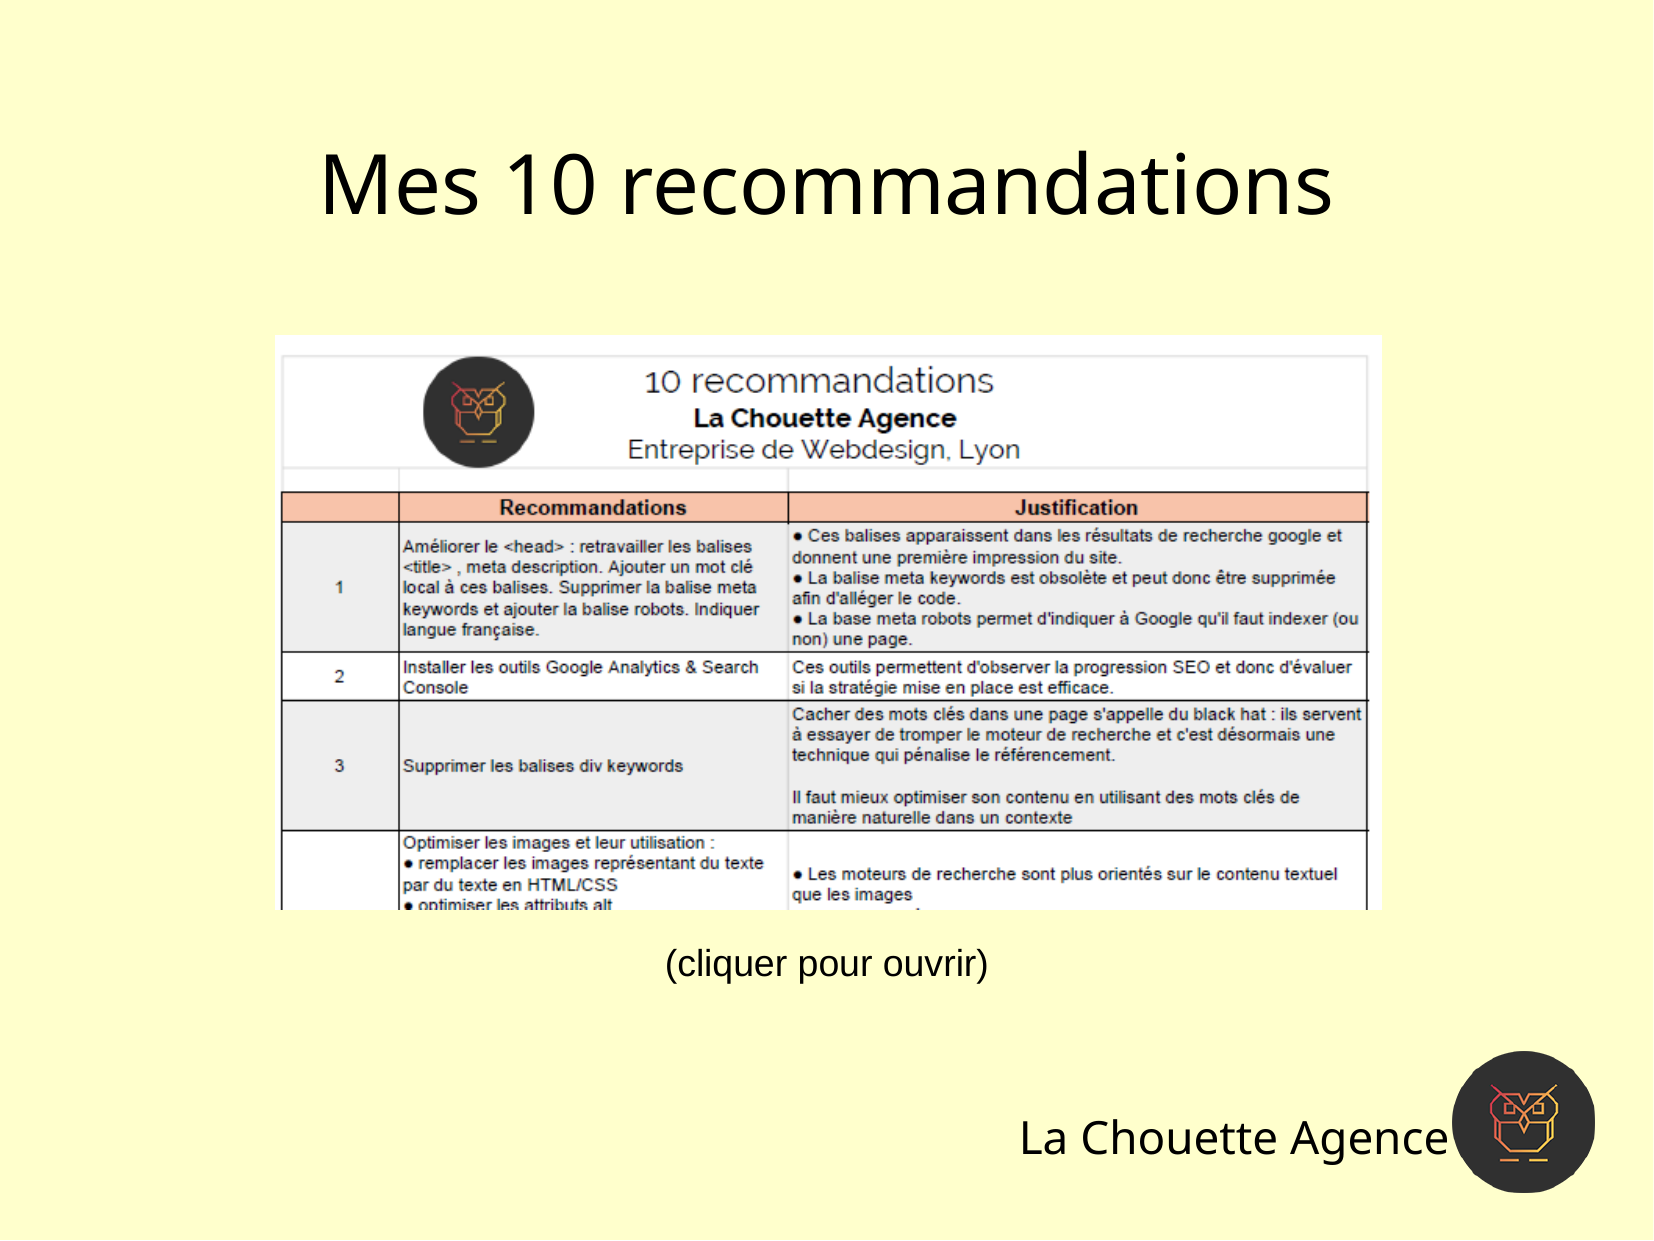

Mes 10 recommandations
(cliquer pour ouvrir)
La Chouette Agence